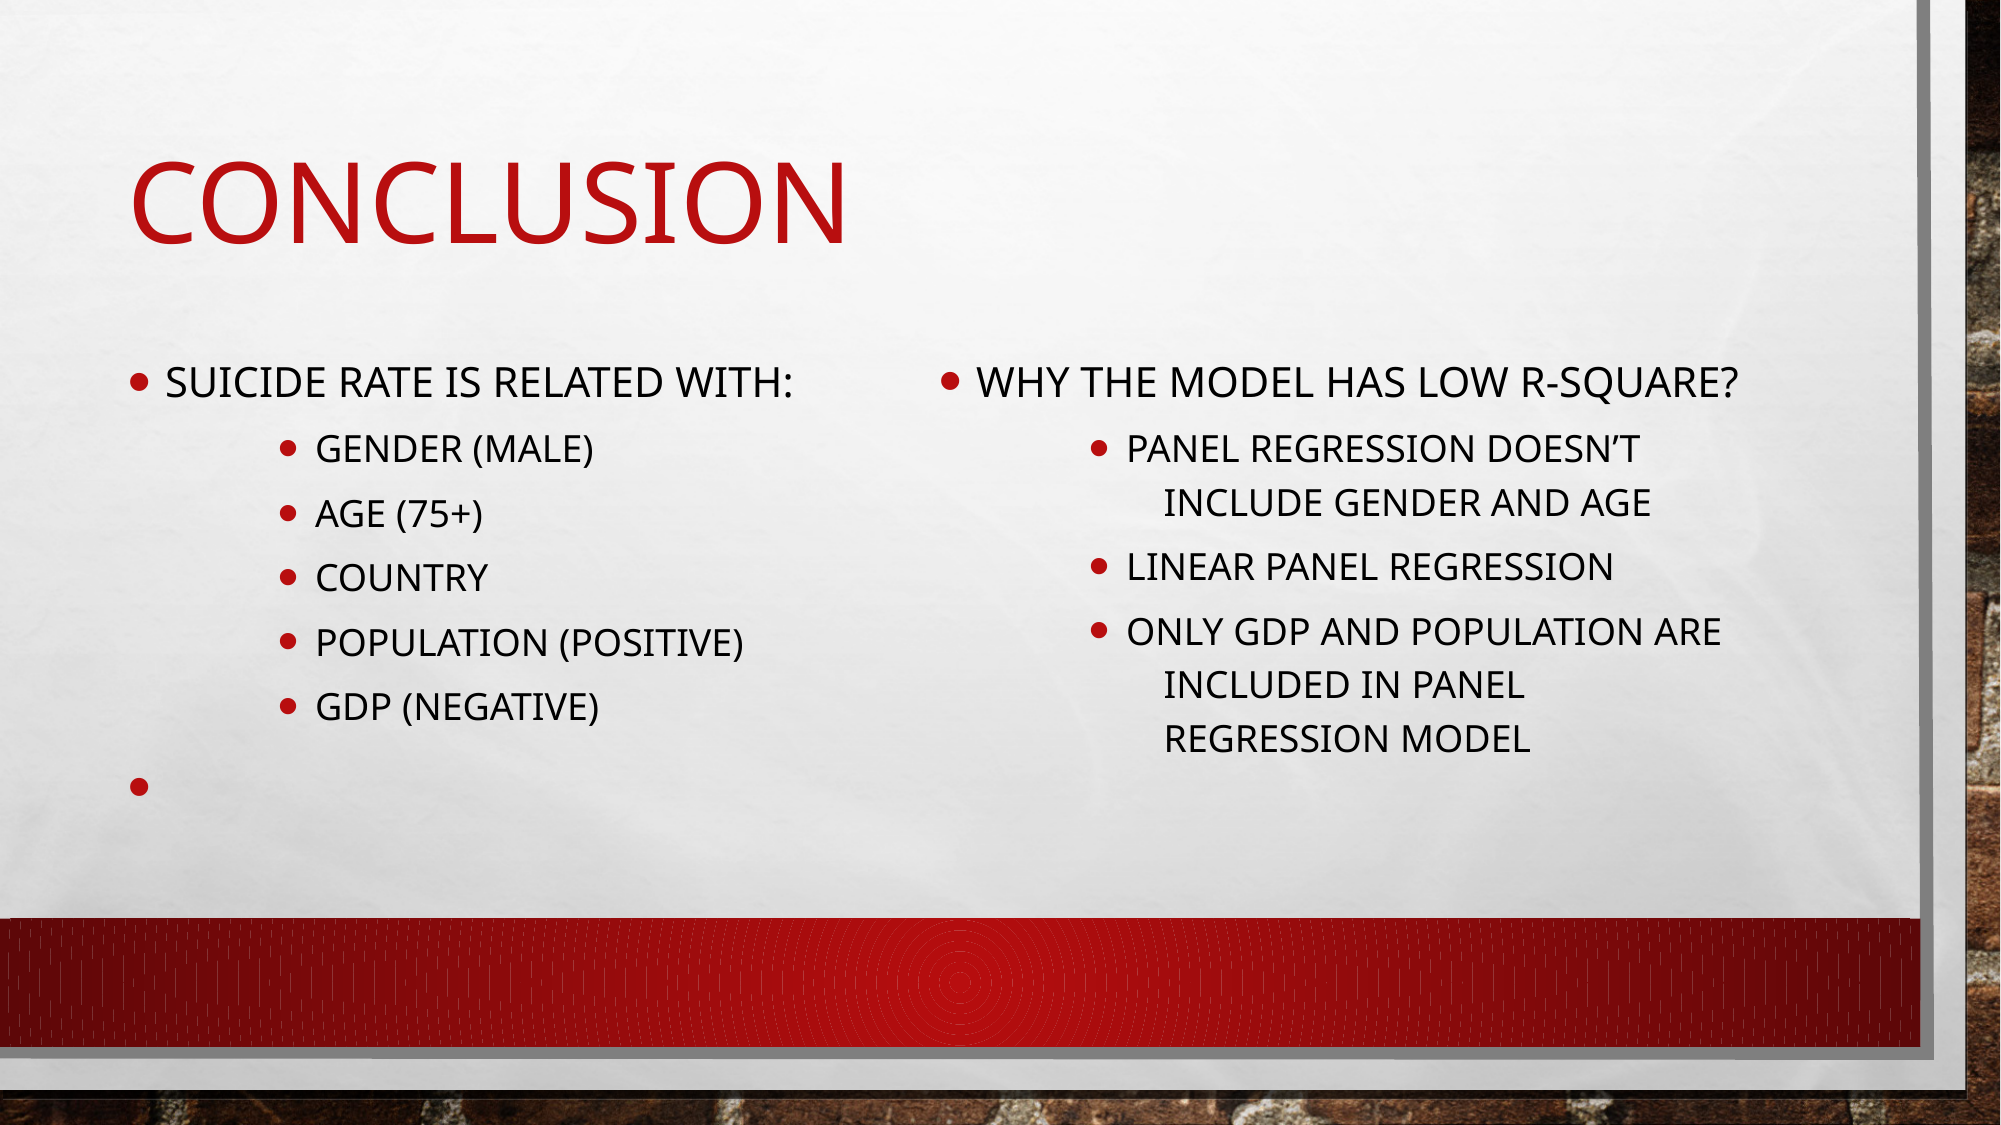

# Conclusion
Why the model has low R-square?
Panel regression doesn’t include gender and age
Linear panel regression
Only GDP and population are included in panel regression model
Suicide rate is related with:
Gender (male)
Age (75+)
Country
Population (positive)
GDP (negative)